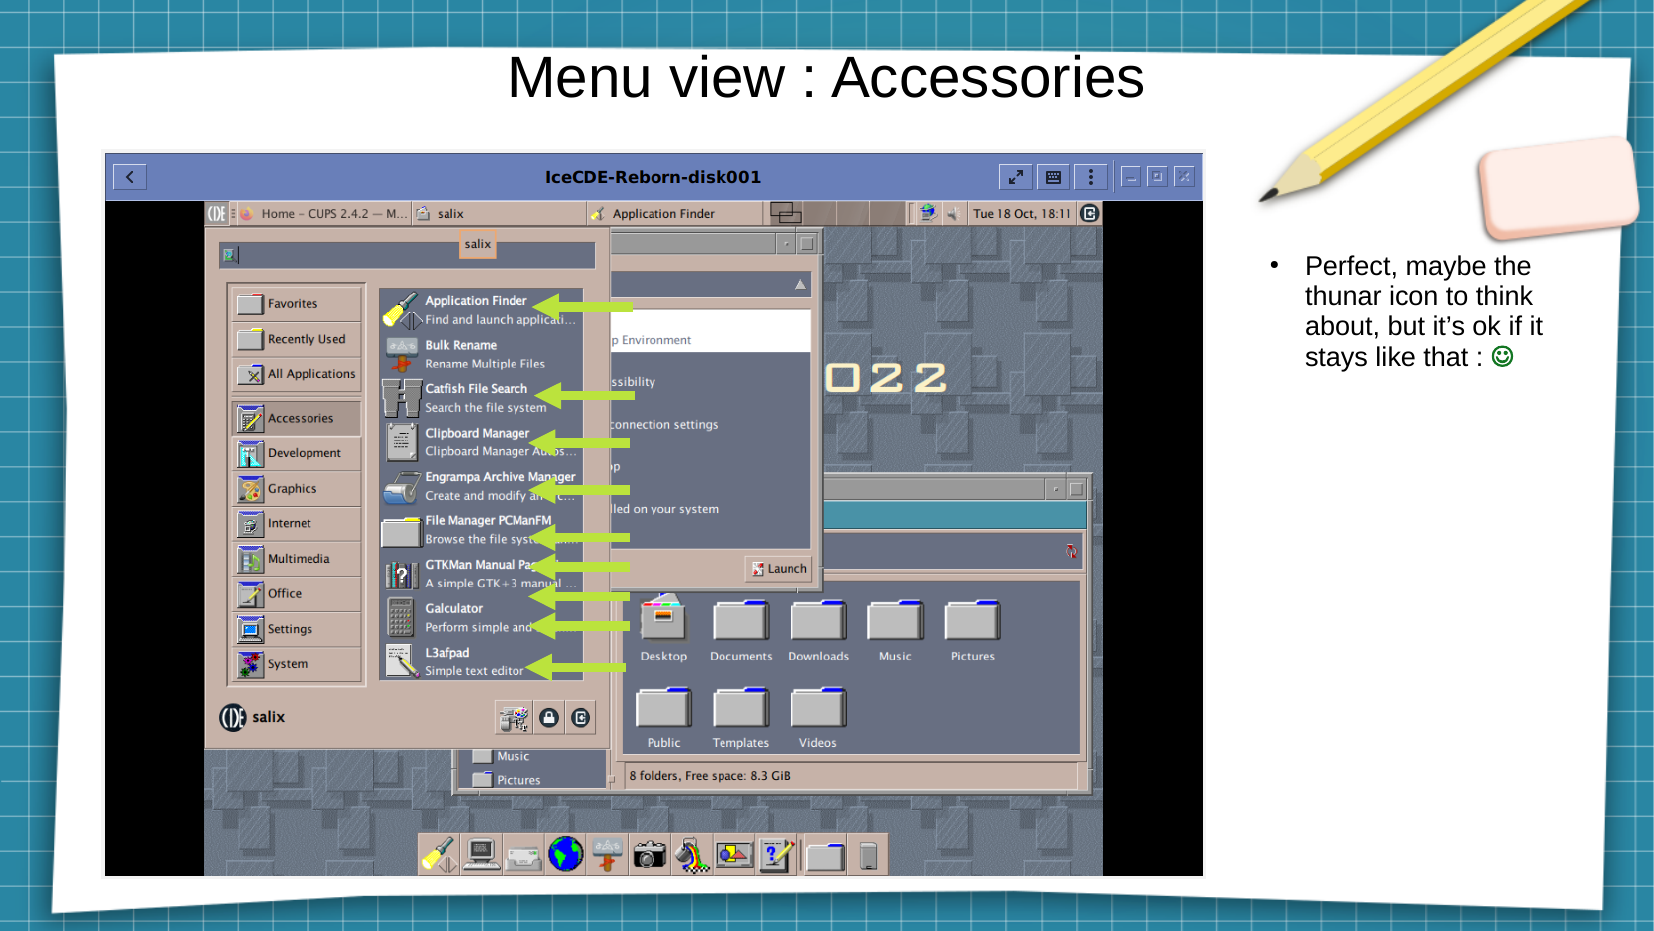

# Menu view : Accessories
Perfect, maybe the thunar icon to think about, but it’s ok if it stays like that : ☺